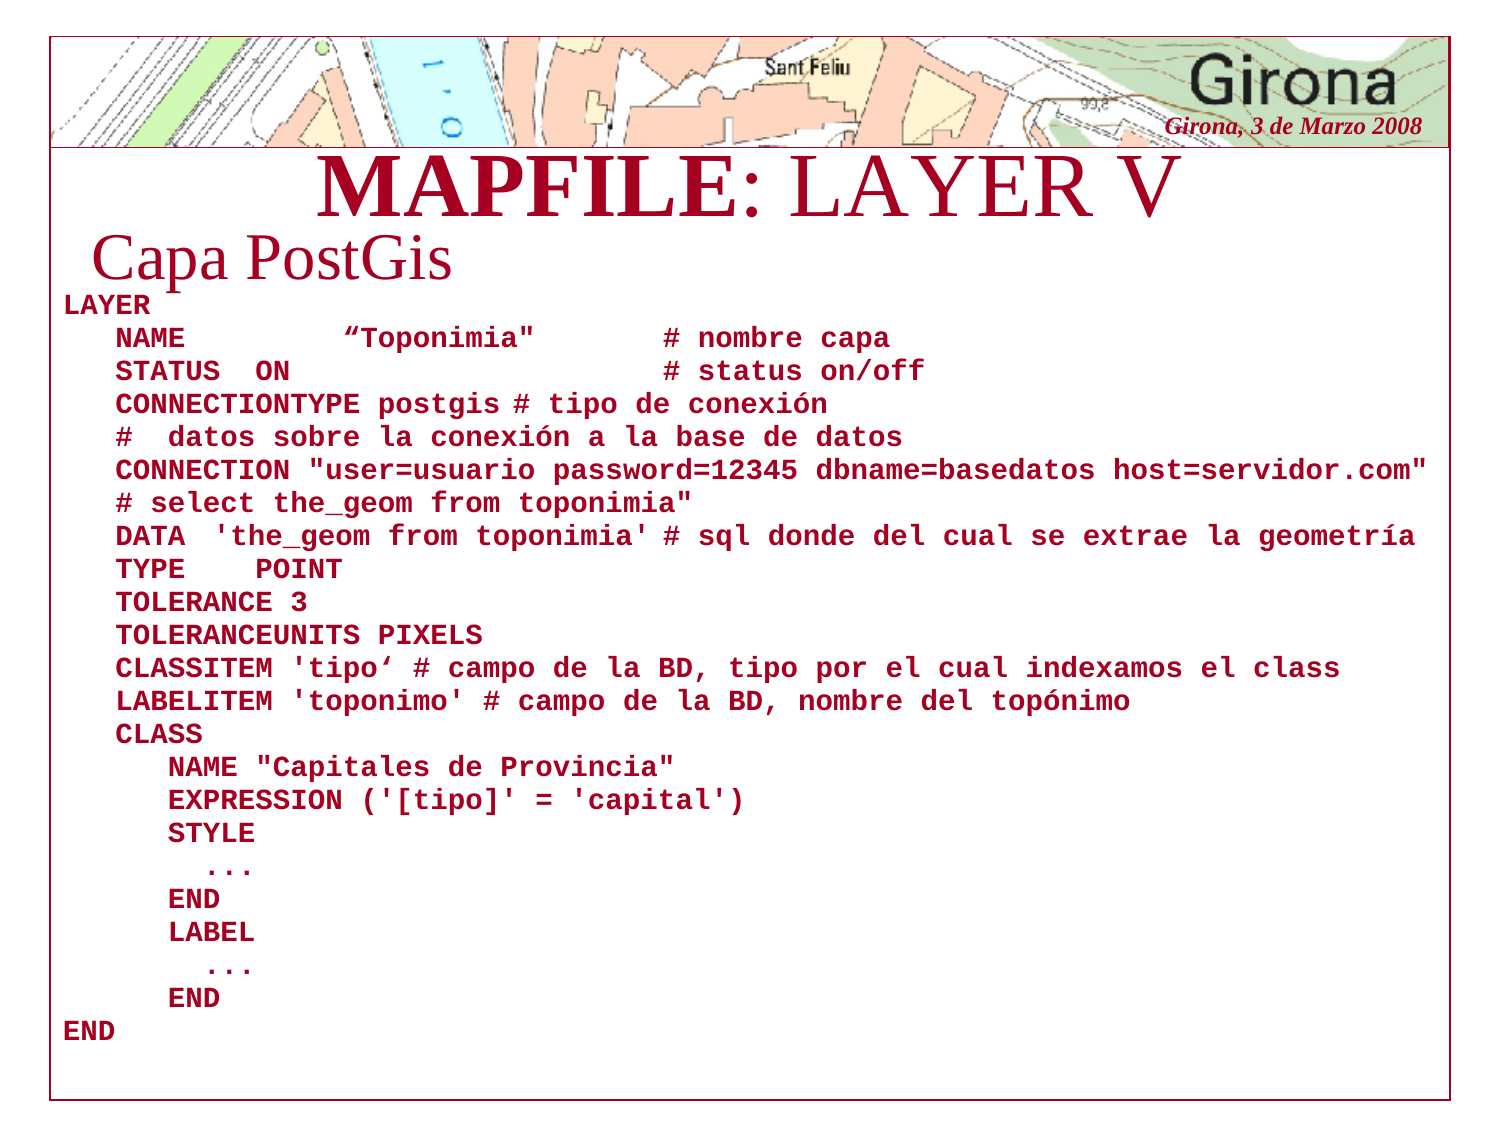

MAPFILE: LAYER V
# Capa PostGis
LAYER
 NAME “Toponimia"	# nombre capa
 STATUS ON			# status on/off
 CONNECTIONTYPE postgis	# tipo de conexión
 # datos sobre la conexión a la base de datos
 CONNECTION "user=usuario password=12345 dbname=basedatos host=servidor.com"
 # select the_geom from toponimia"
 DATA	'the_geom from toponimia'	# sql donde del cual se extrae la geometría
 TYPE POINT
 TOLERANCE 3
 TOLERANCEUNITS PIXELS
 CLASSITEM 'tipo‘ # campo de la BD, tipo por el cual indexamos el class
 LABELITEM 'toponimo' # campo de la BD, nombre del topónimo
 CLASS
 NAME "Capitales de Provincia"
 EXPRESSION ('[tipo]' = 'capital')
 STYLE
 ...
 END
 LABEL
 ...
 END
END